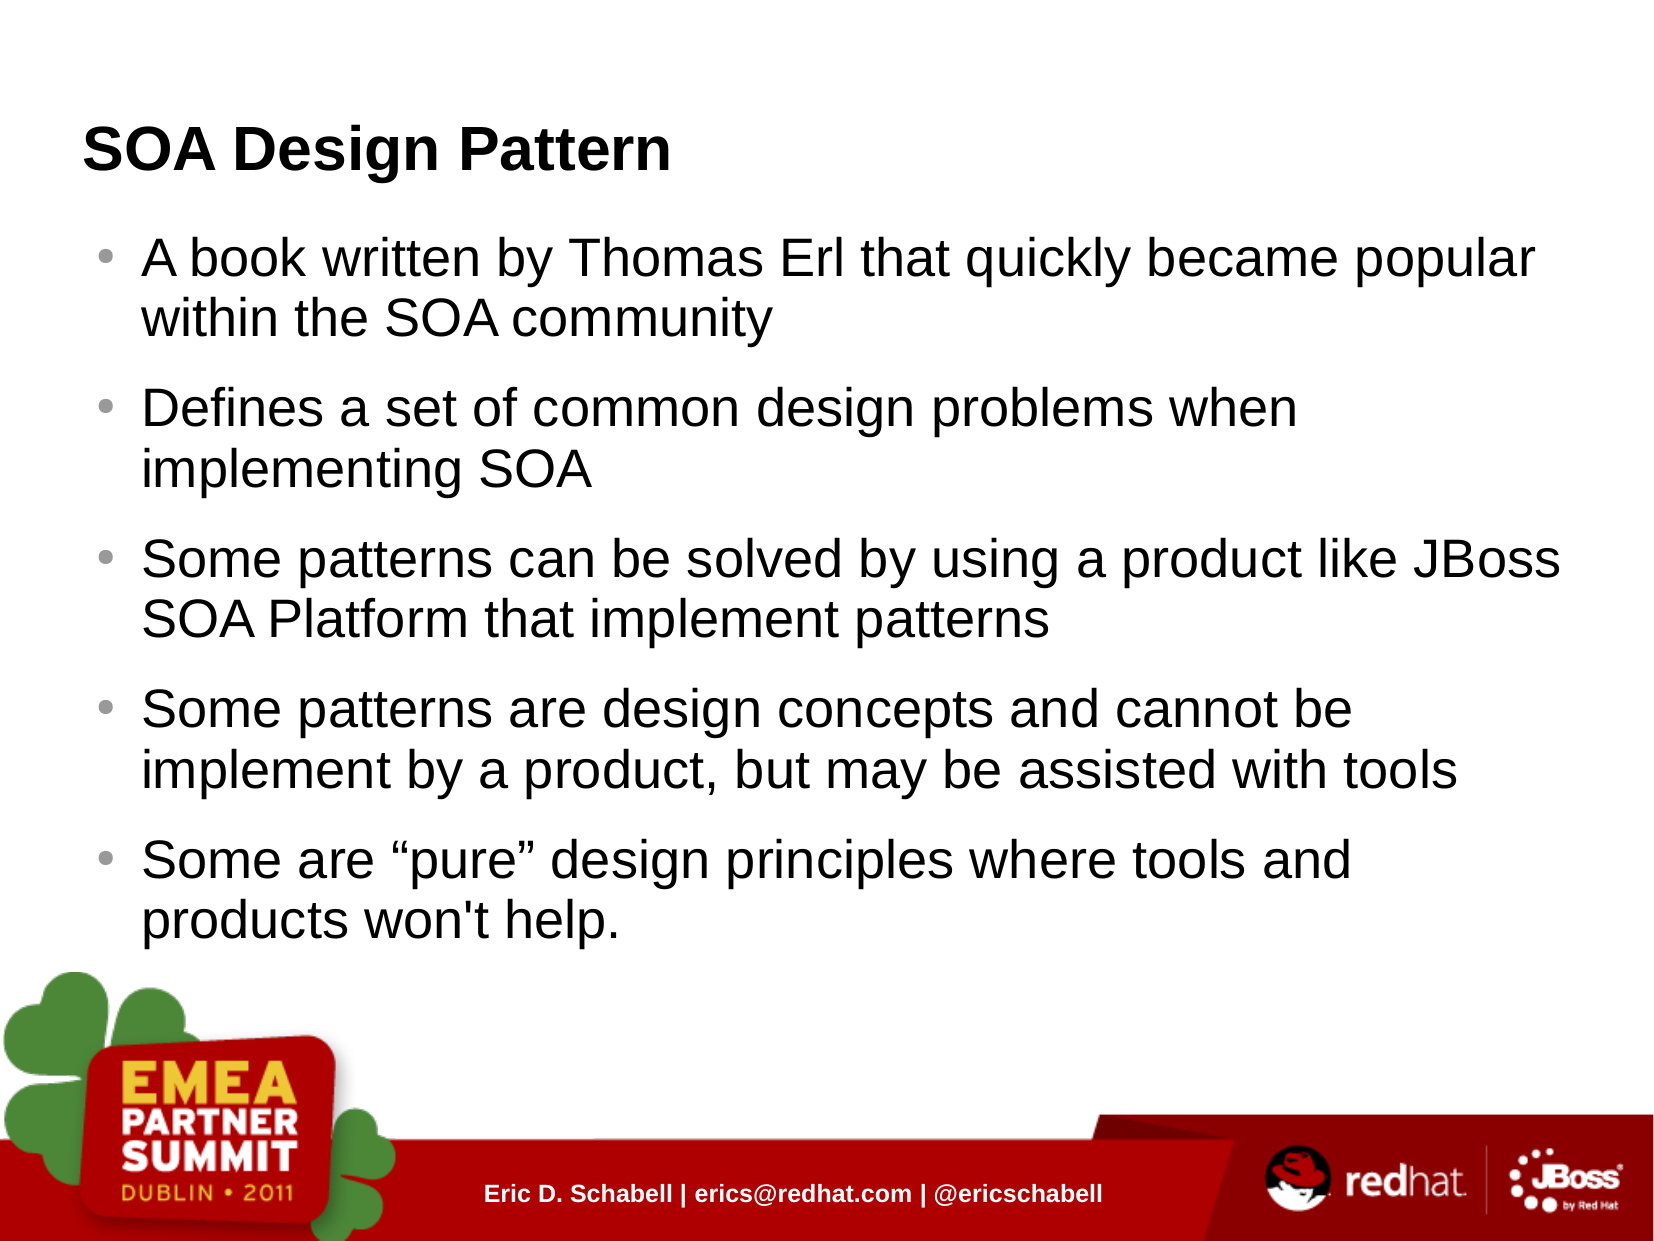

# SOA Design Pattern
A book written by Thomas Erl that quickly became popular within the SOA community
Defines a set of common design problems when implementing SOA
Some patterns can be solved by using a product like JBoss SOA Platform that implement patterns
Some patterns are design concepts and cannot be implement by a product, but may be assisted with tools
Some are “pure” design principles where tools and products won't help.